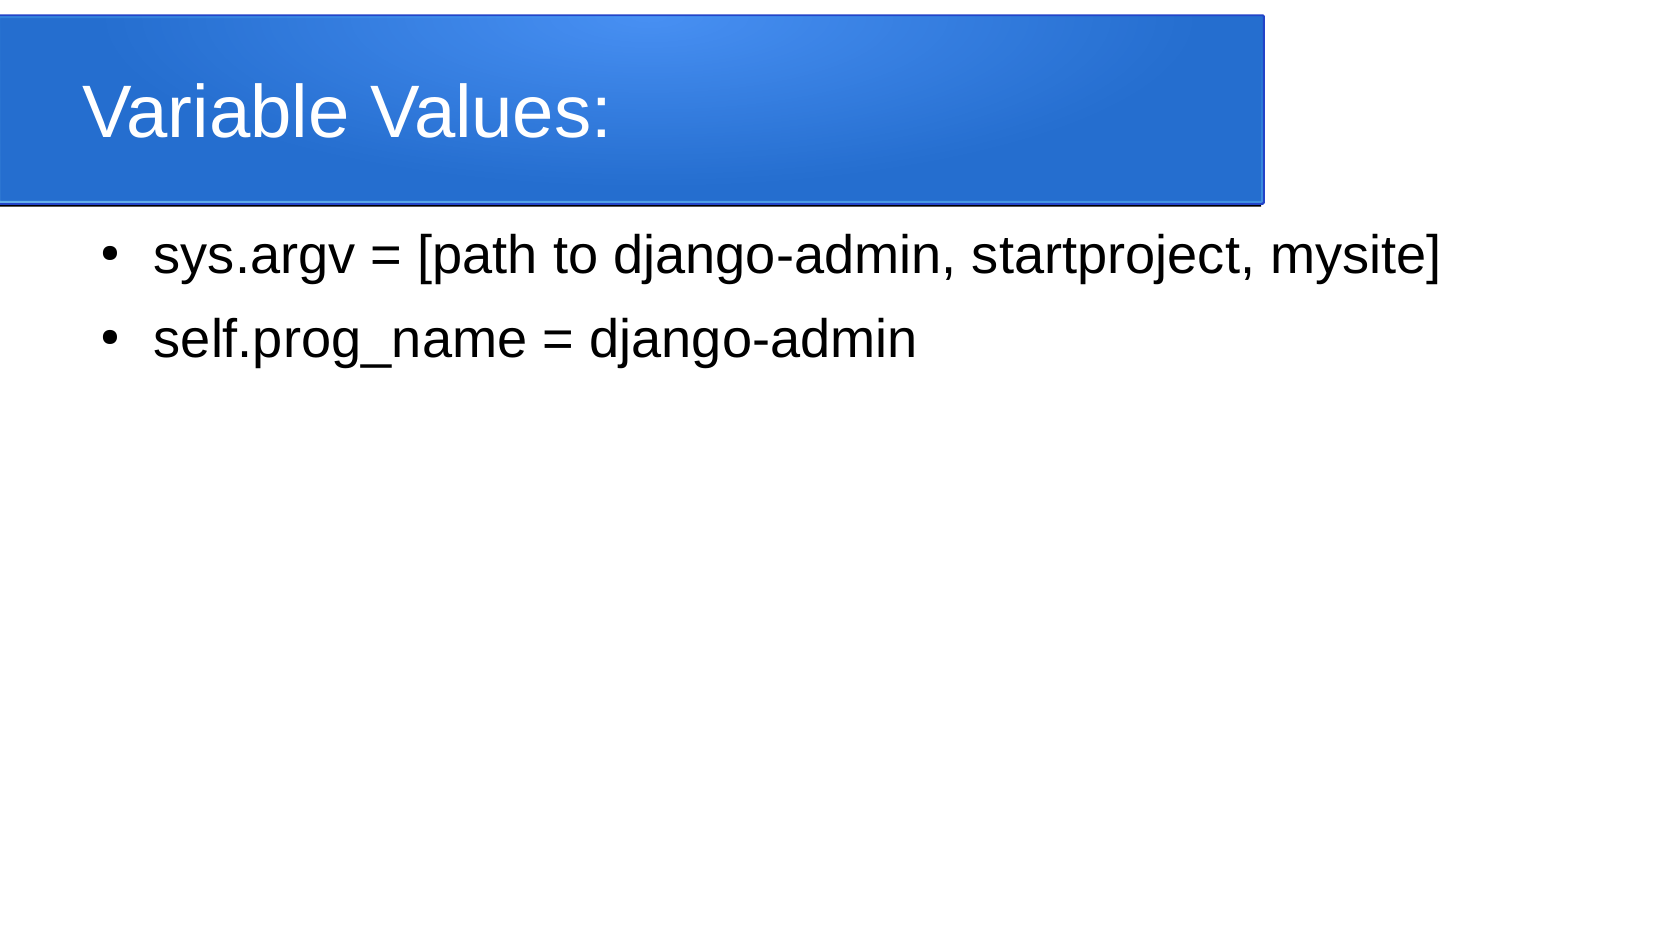

# Variable Values:
sys.argv = [path to django-admin, startproject, mysite]
self.prog_name = django-admin